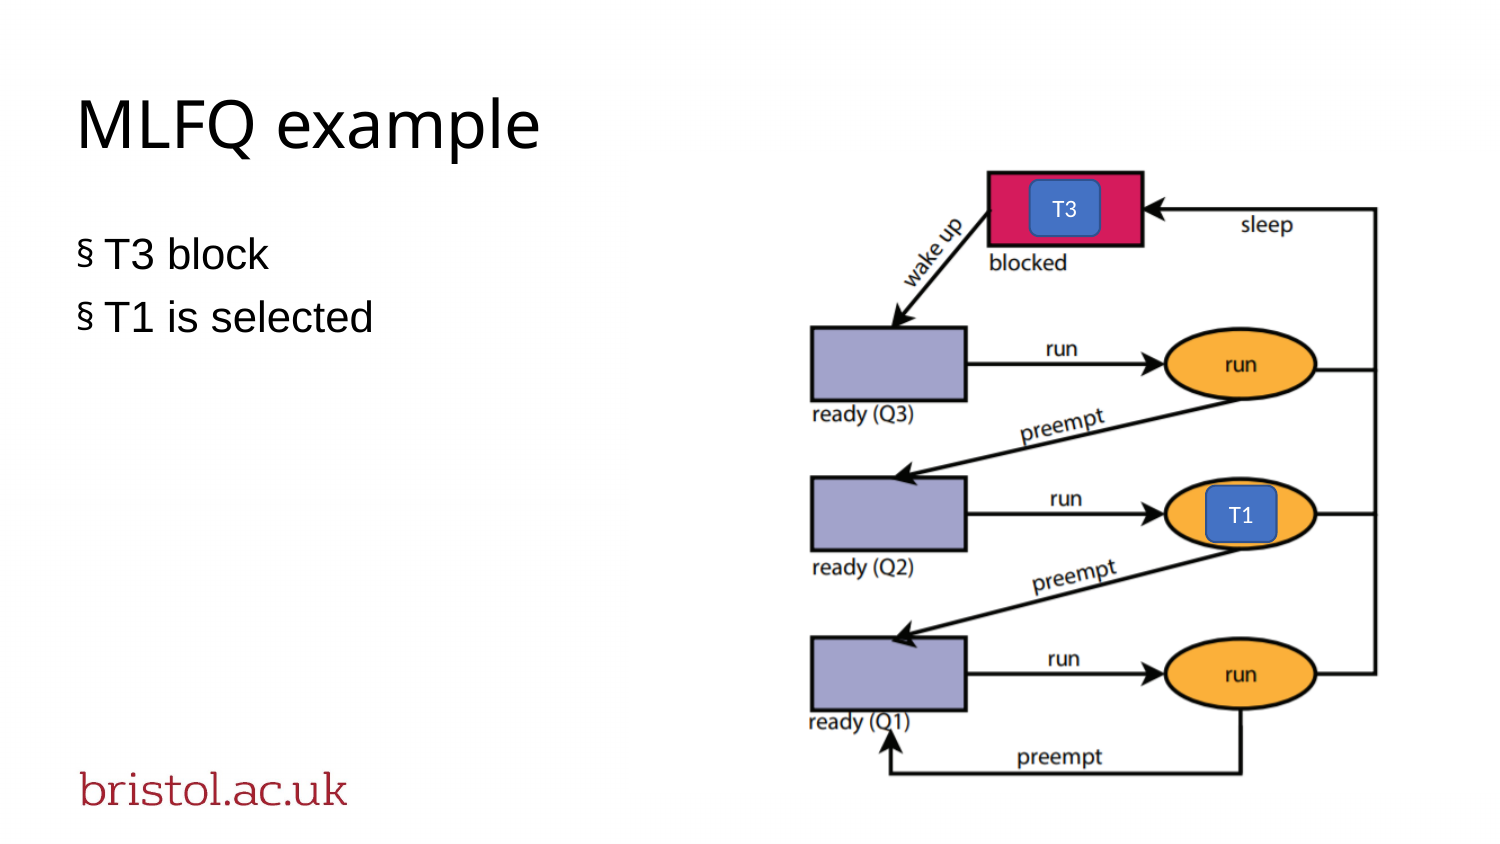

# MLFQ example
T3
T3 block
T1 is selected
T1